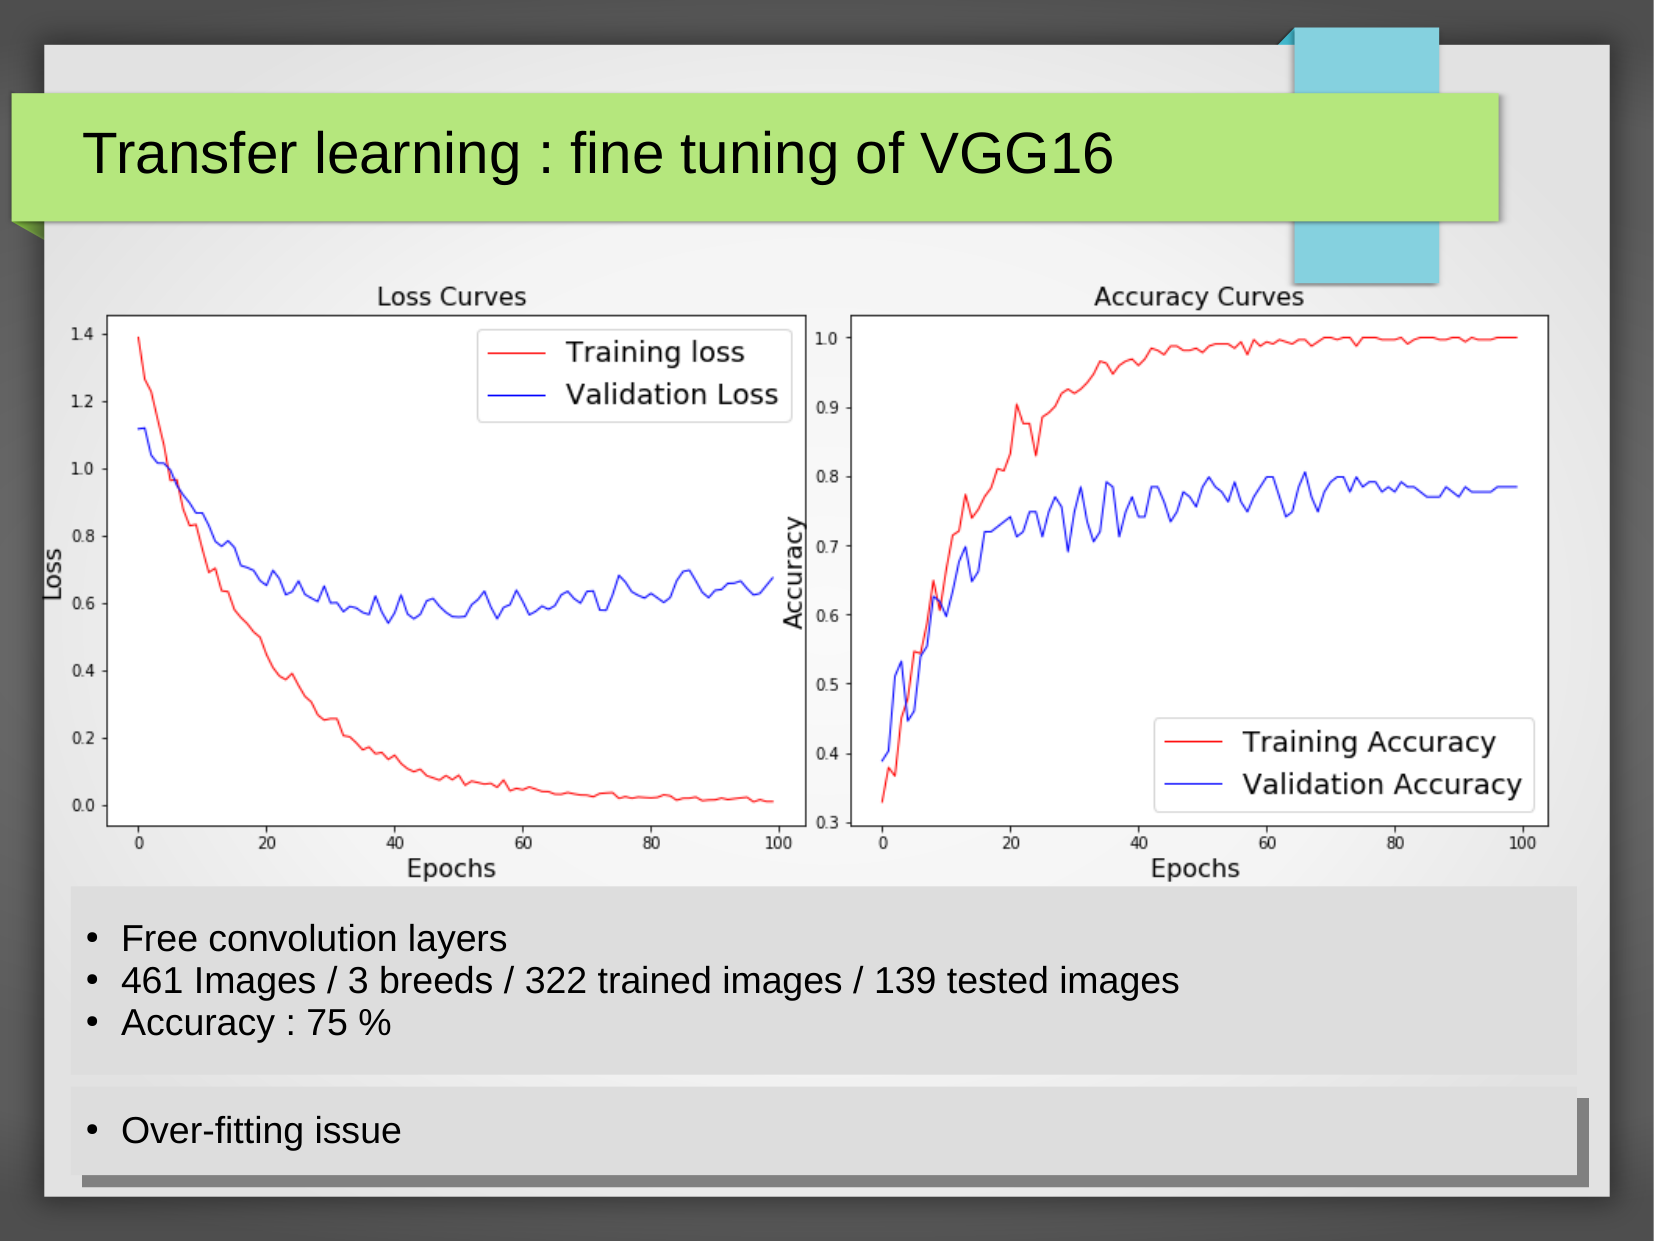

# Transfer learning : fine tuning of VGG16
Free convolution layers
461 Images / 3 breeds / 322 trained images / 139 tested images
Accuracy : 75 %
Over-fitting issue